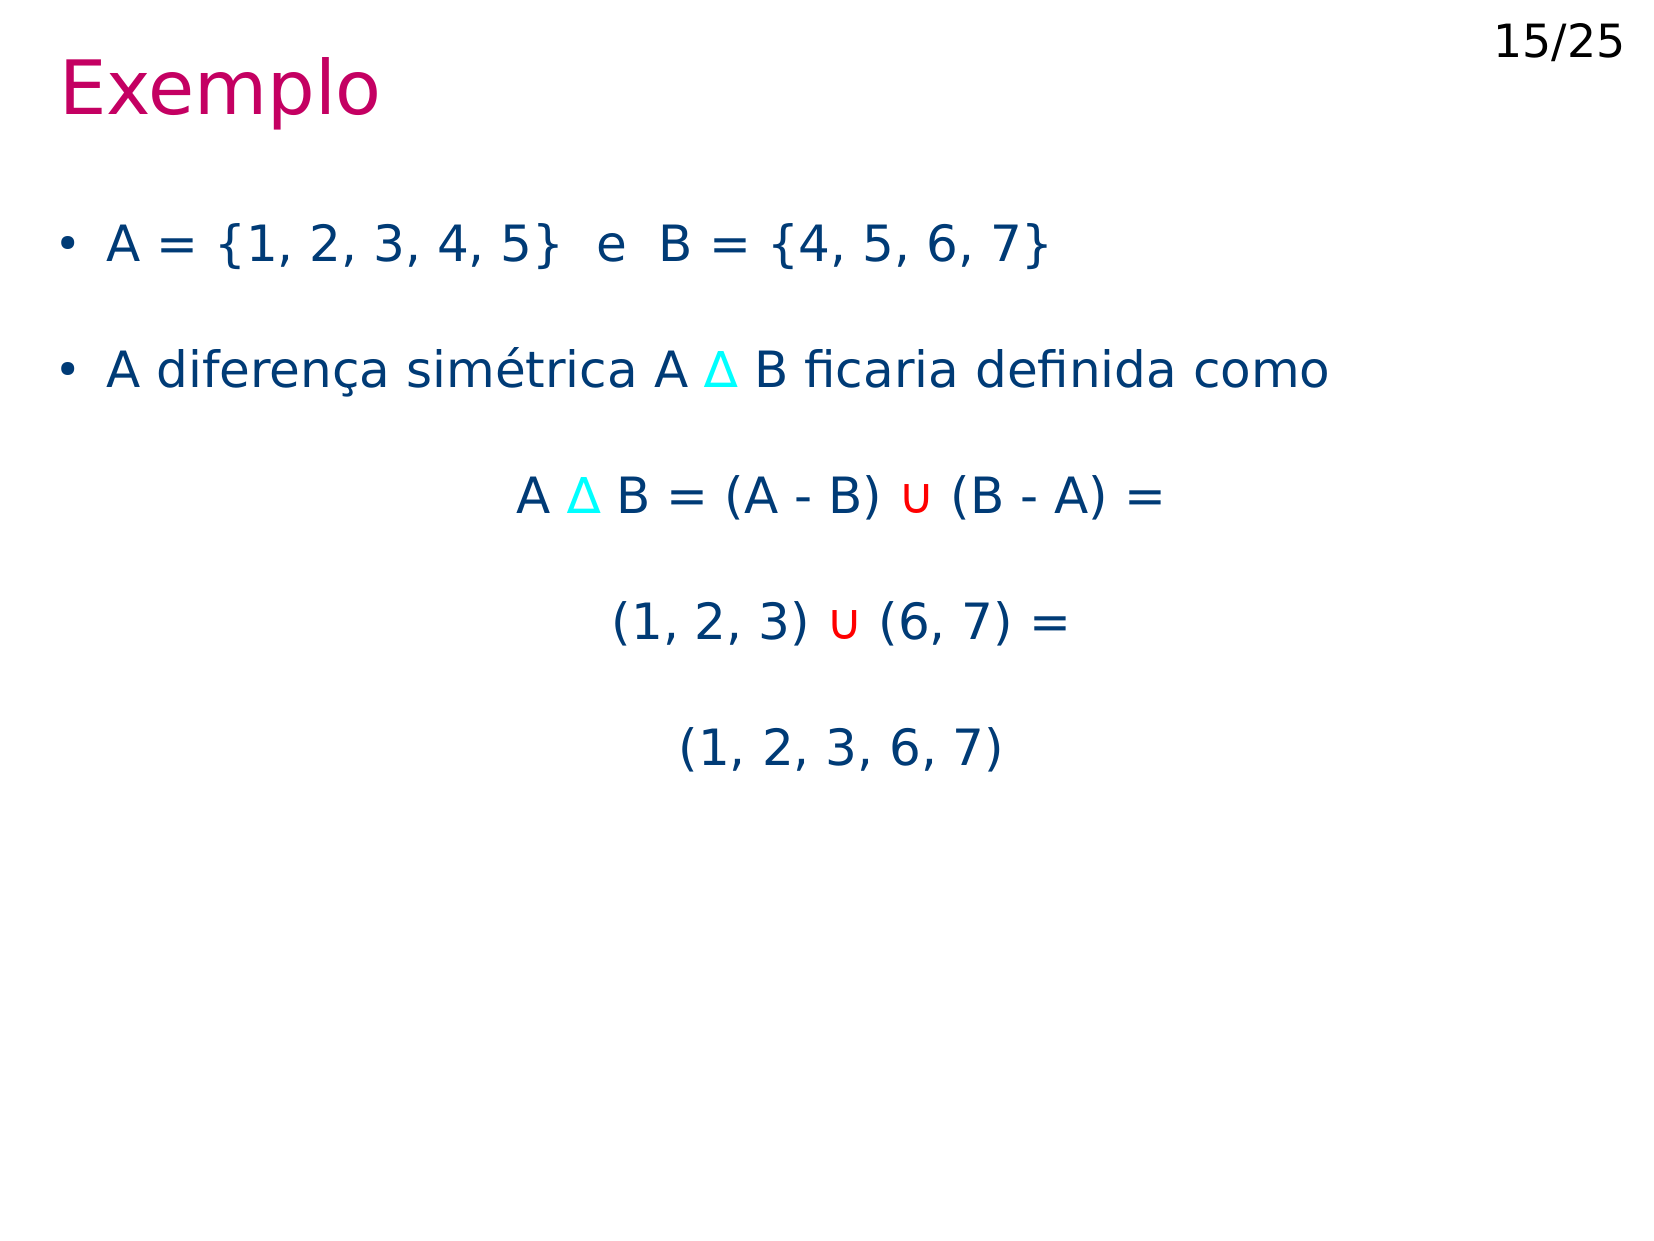

15
# Exemplo
A = {1, 2, 3, 4, 5} e B = {4, 5, 6, 7}
A diferença simétrica A ∆ B ficaria definida como
A ∆ B = (A - B) ∪ (B - A) =
(1, 2, 3) ∪ (6, 7) =
(1, 2, 3, 6, 7)